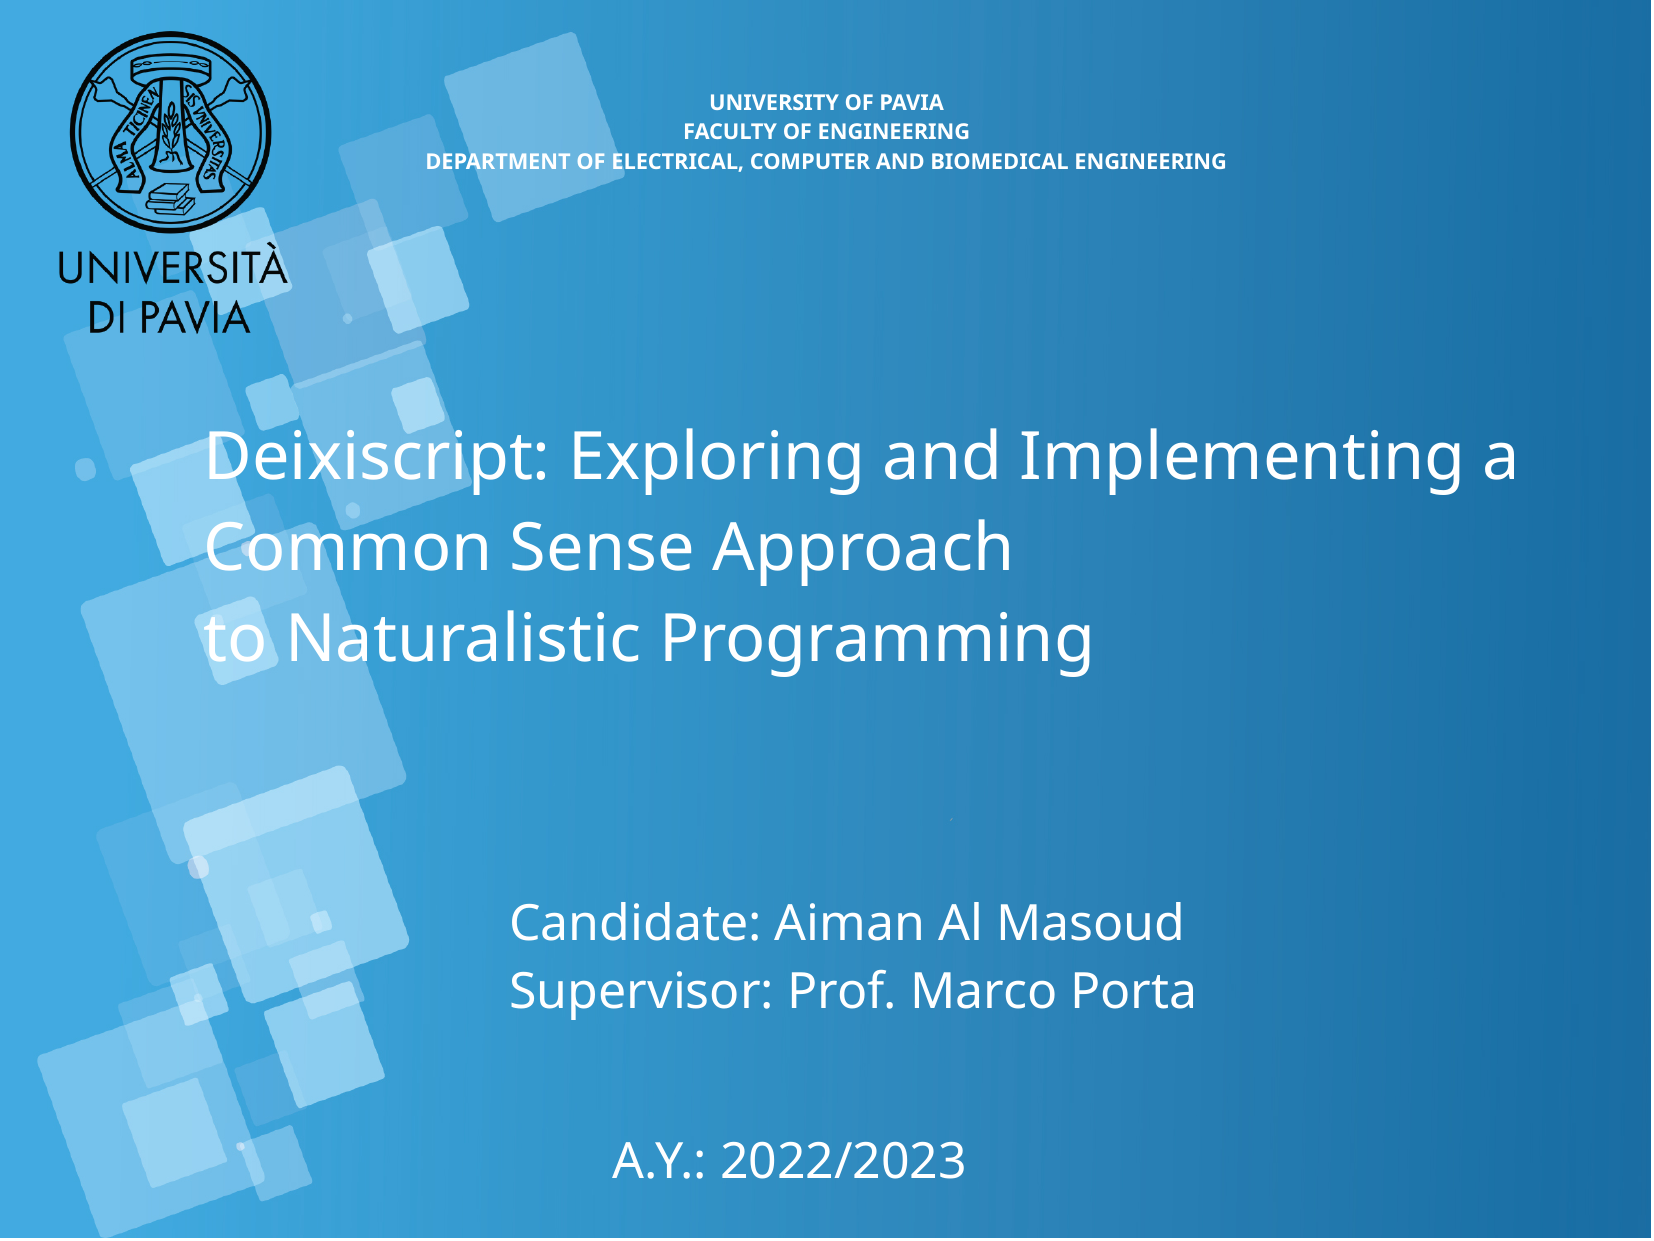

UNIVERSITY OF PAVIA
FACULTY OF ENGINEERING
DEPARTMENT OF ELECTRICAL, COMPUTER AND BIOMEDICAL ENGINEERING
# Deixiscript: Exploring and Implementing a Common Sense Approach to Naturalistic Programming
Candidate: Aiman Al Masoud
Supervisor: Prof. Marco Porta
A.Y.: 2022/2023